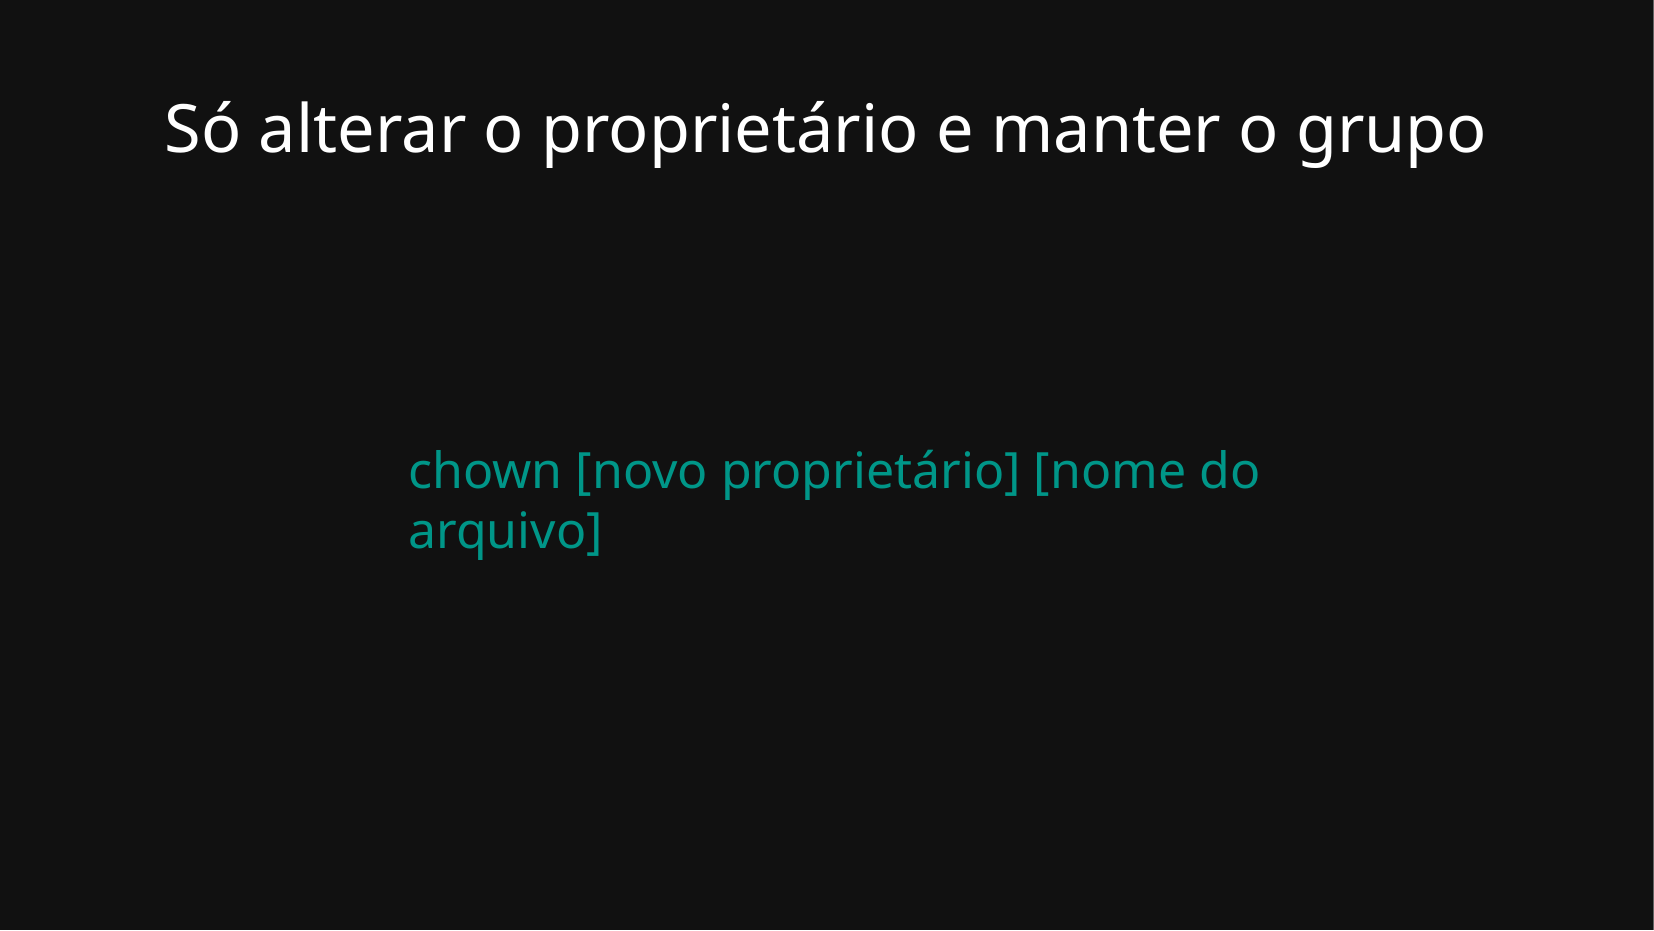

Só alterar o proprietário e manter o grupo
chown [novo proprietário] [nome do arquivo]